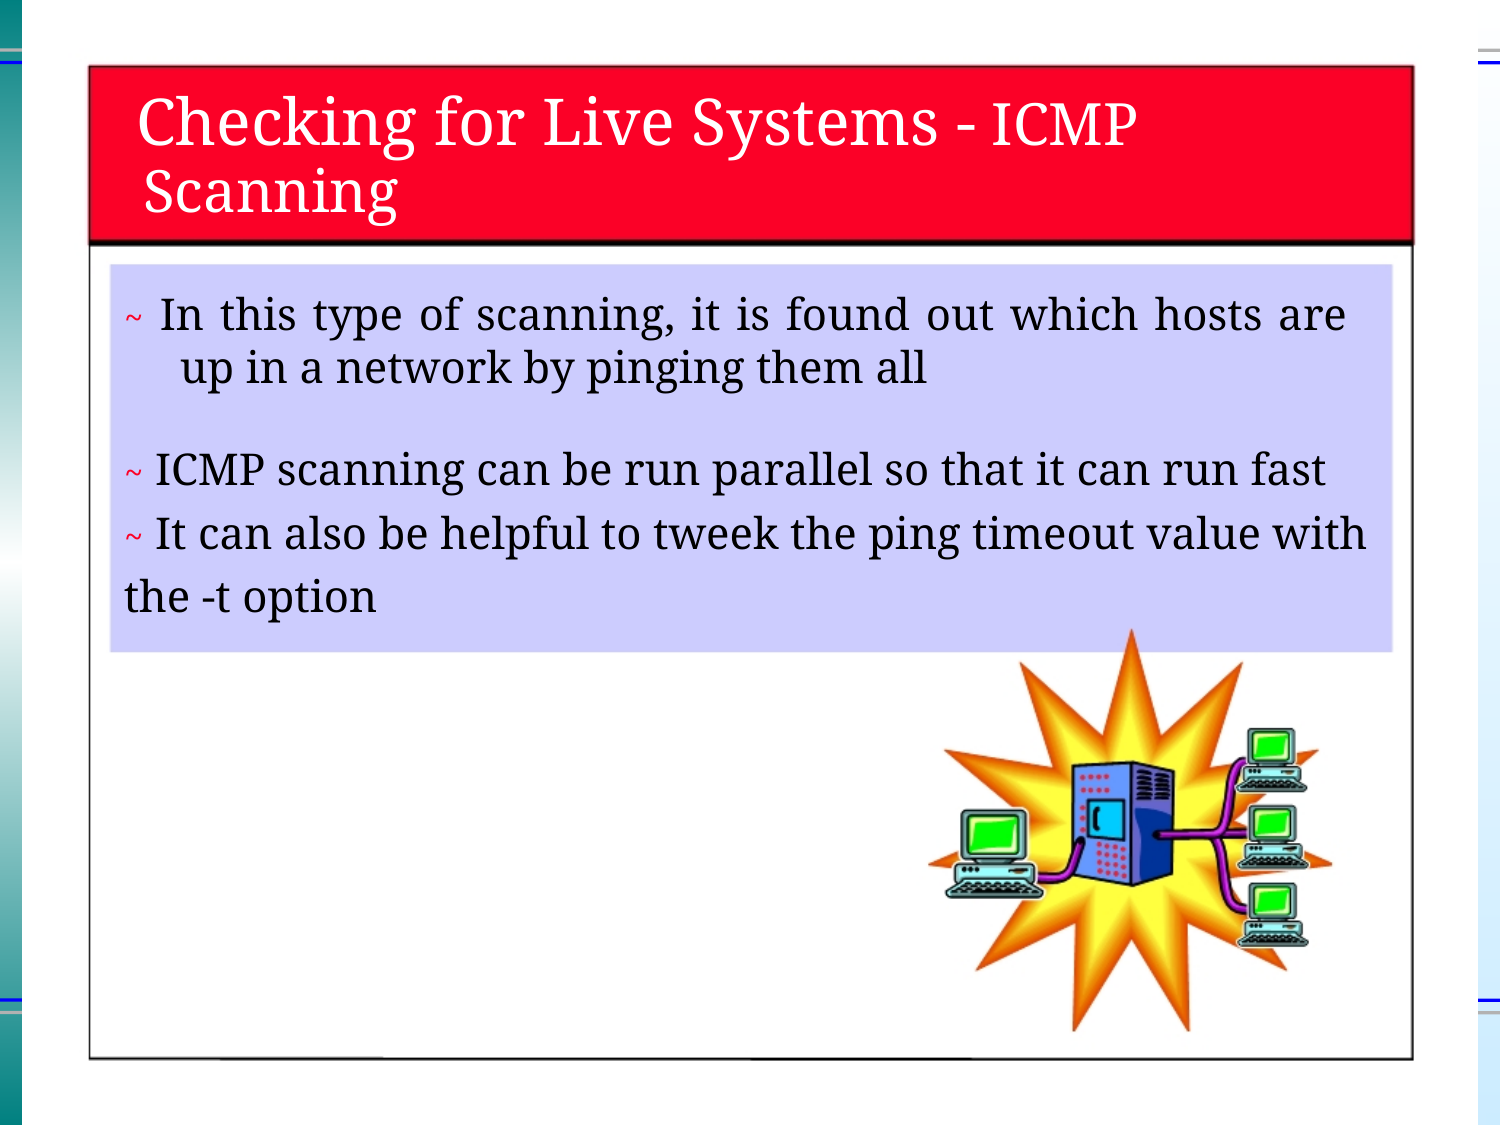

Checking for Live Systems - ICMP
Scanning
~ In this type of scanning, it is found out which hosts are up in a network by pinging them all
~ ICMP scanning can be run parallel so that it can run fast
~ It can also be helpful to tweek the ping timeout value with the -t option